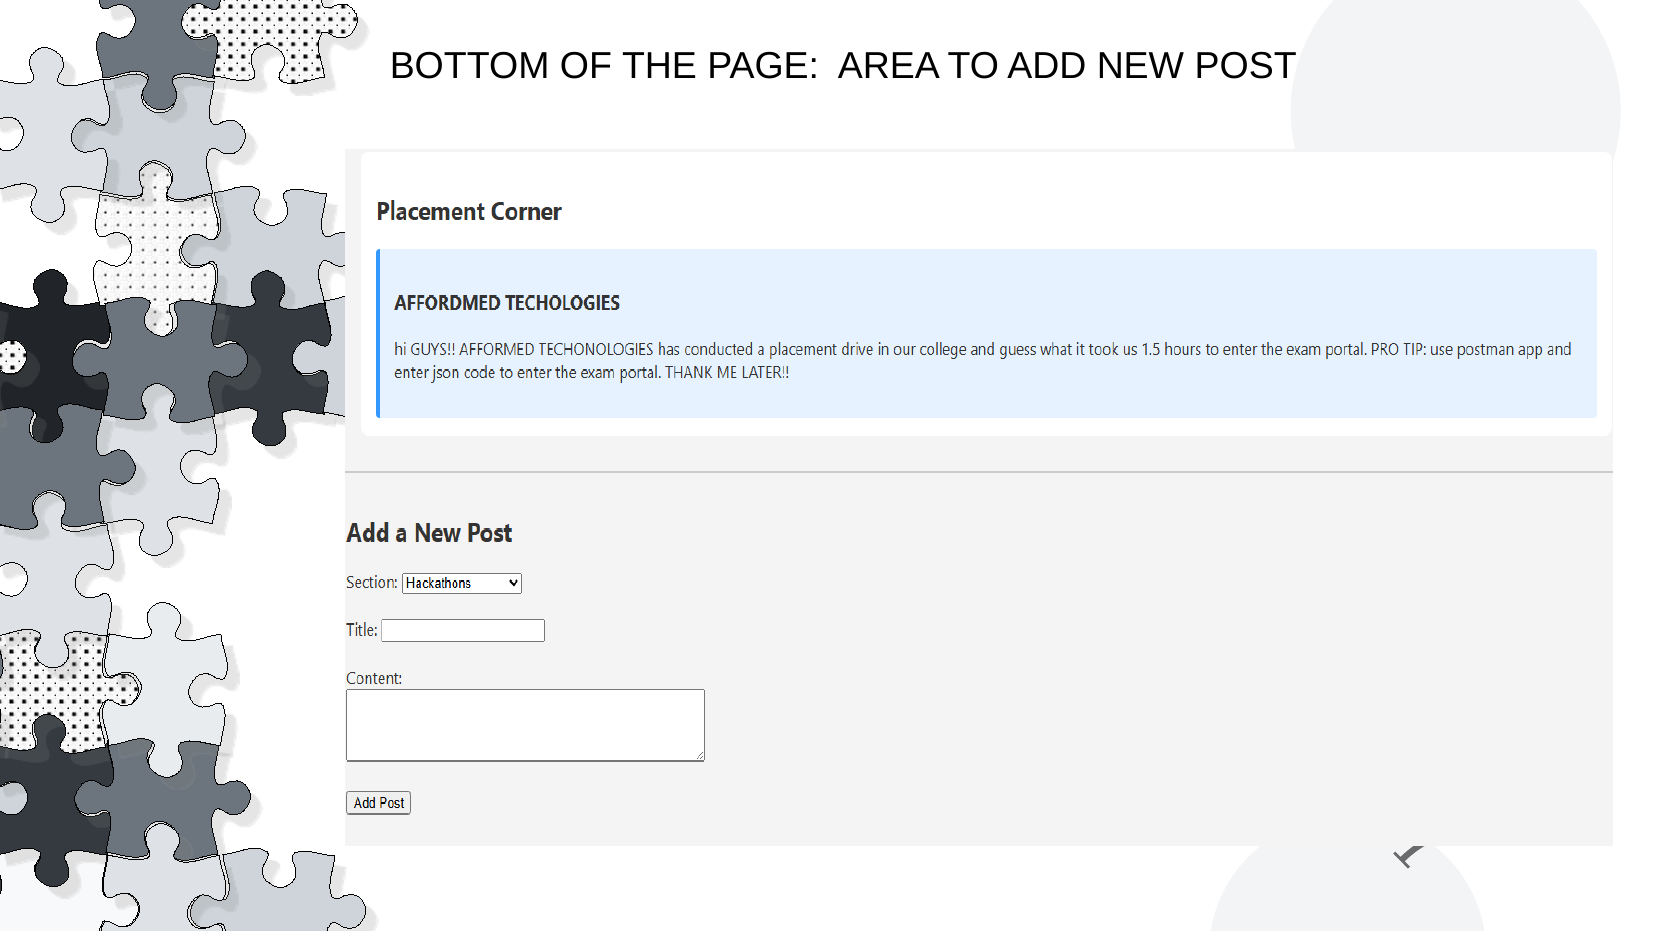

BOTTOM OF THE PAGE: AREA TO ADD NEW POST